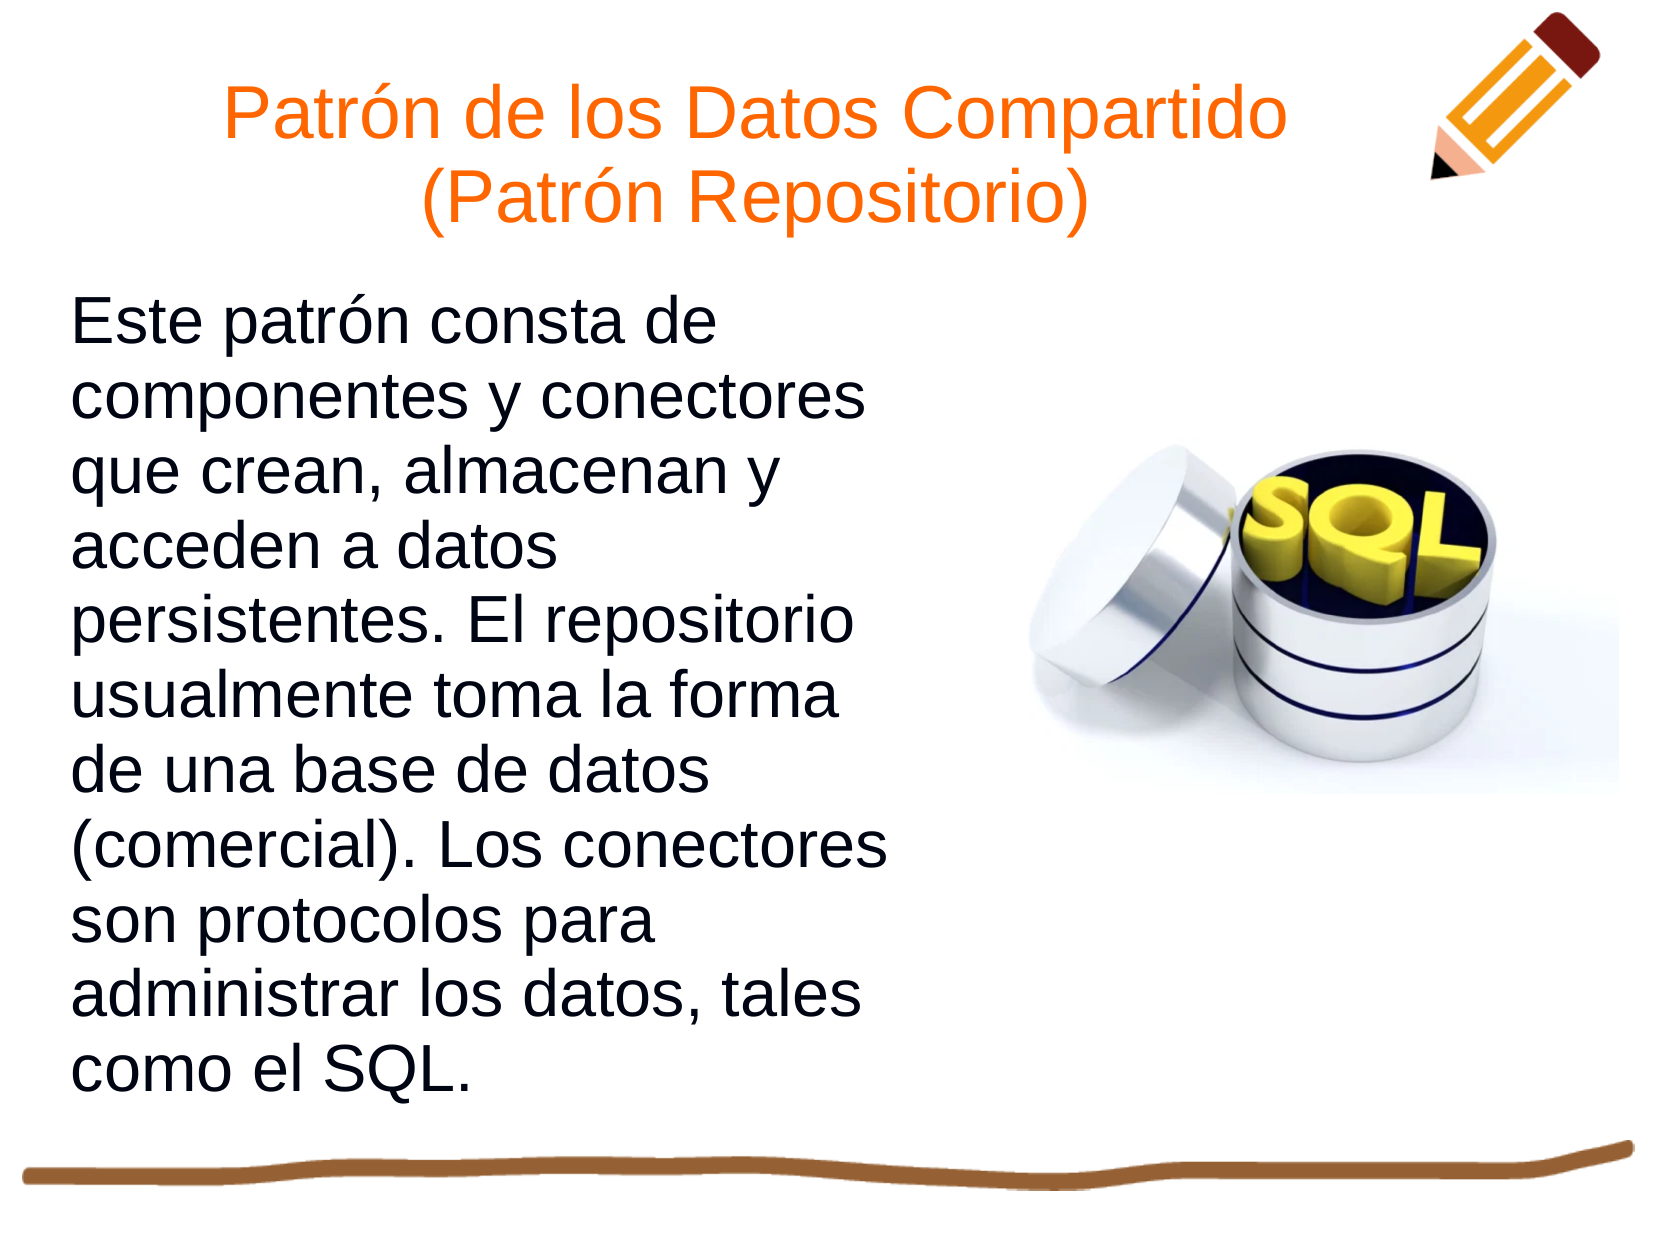

Patrón de los Datos Compartido
(Patrón Repositorio)
# Este patrón consta de componentes y conectores que crean, almacenan y acceden a datos persistentes. El repositorio usualmente toma la forma de una base de datos (comercial). Los conectores son protocolos para administrar los datos, tales como el SQL.